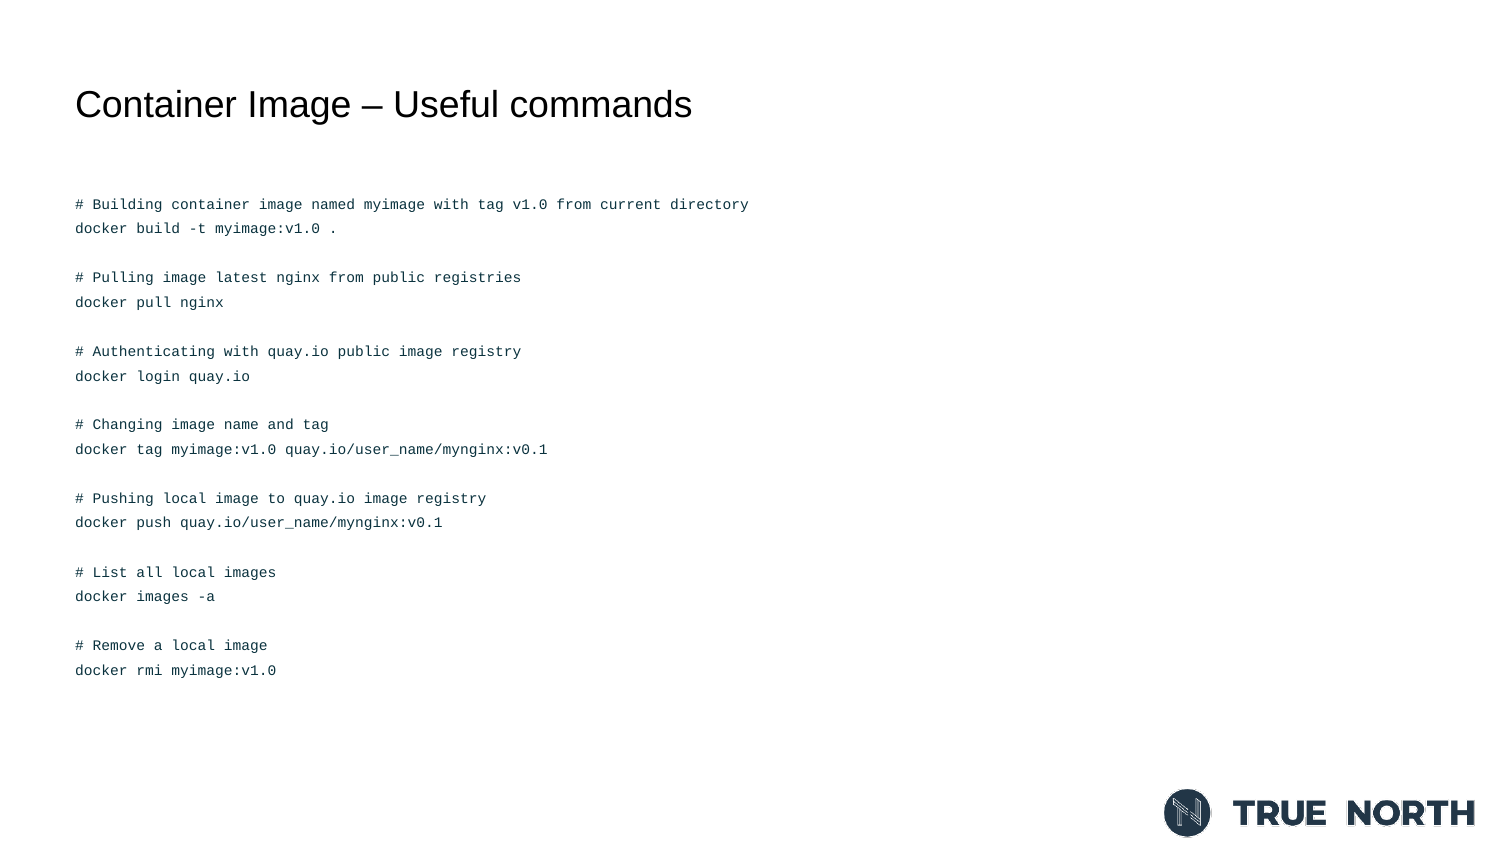

# Container Image – Useful commands
# Building container image named myimage with tag v1.0 from current directory
docker build -t myimage:v1.0 .
# Pulling image latest nginx from public registries
docker pull nginx
# Authenticating with quay.io public image registry
docker login quay.io
# Changing image name and tag
docker tag myimage:v1.0 quay.io/user_name/mynginx:v0.1
# Pushing local image to quay.io image registry
docker push quay.io/user_name/mynginx:v0.1
# List all local images
docker images -a
# Remove a local image
docker rmi myimage:v1.0